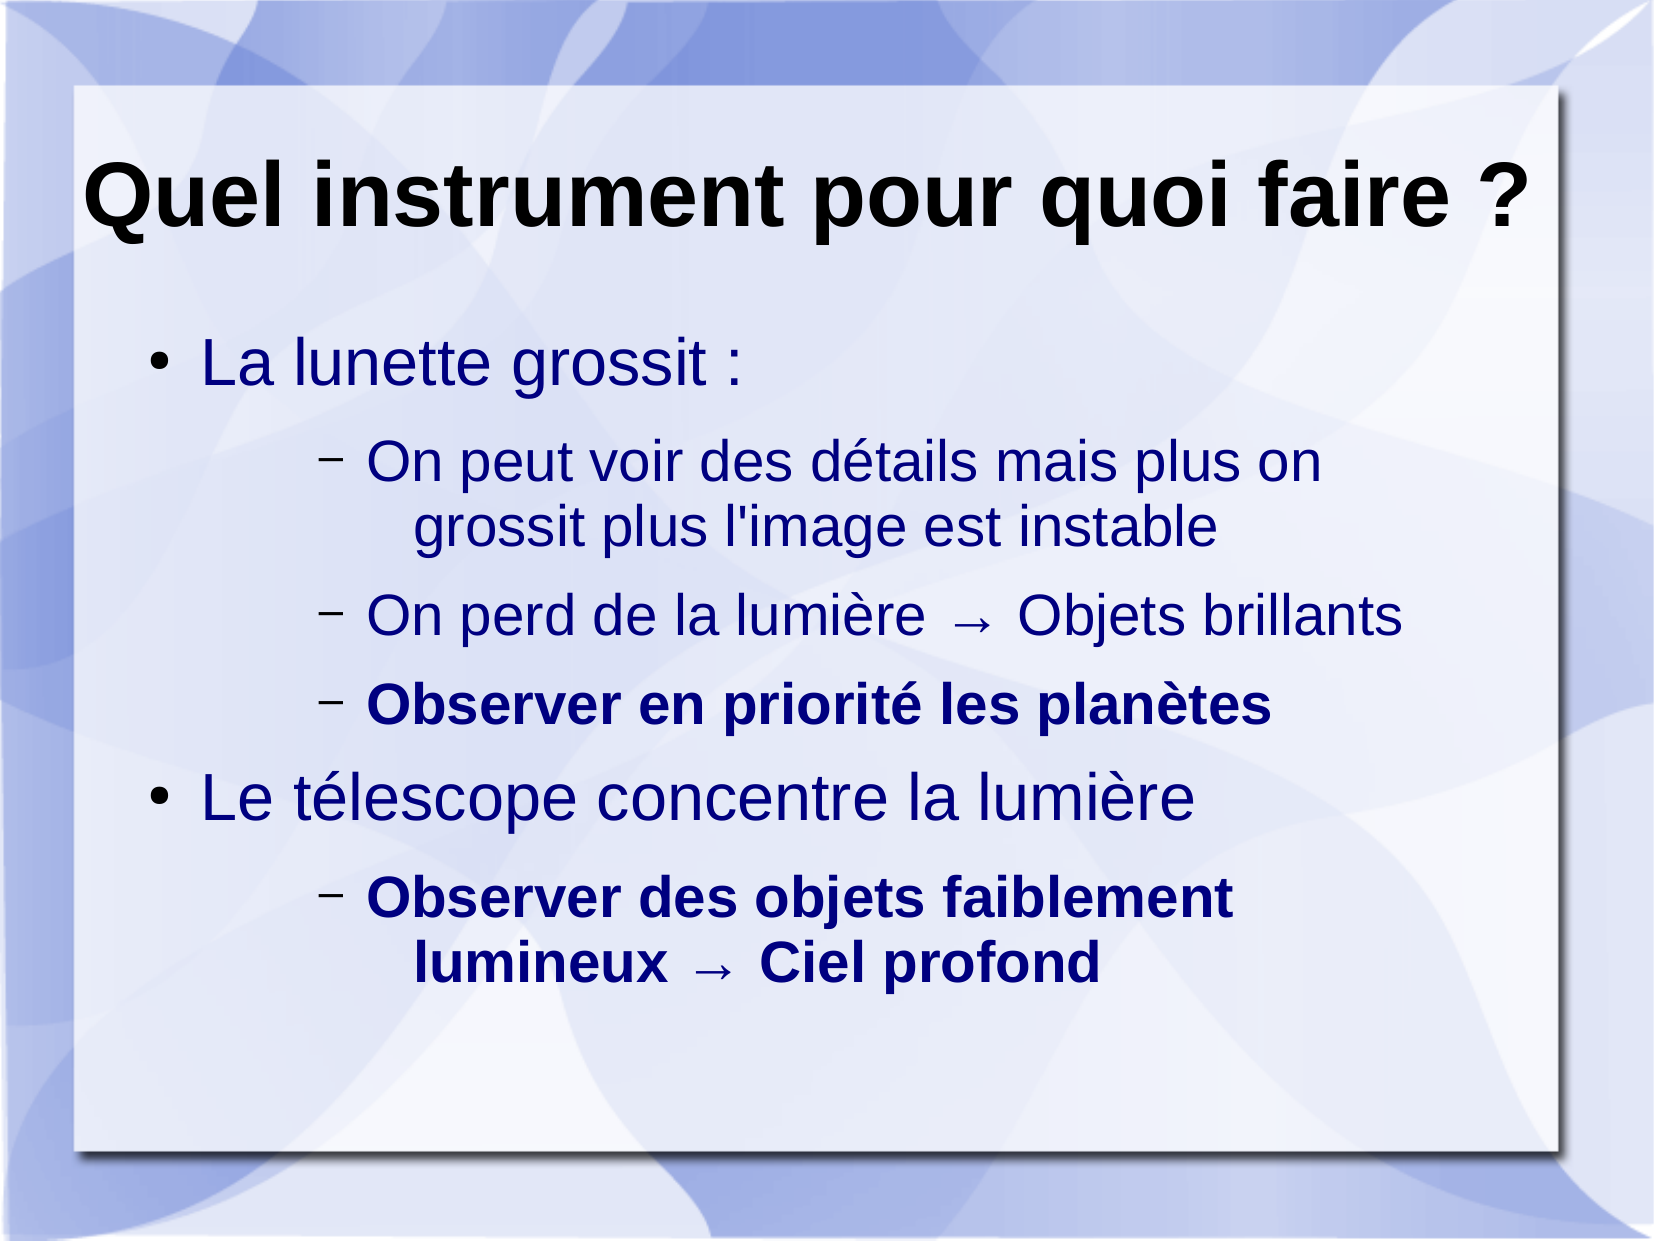

# Quel instrument pour quoi faire ?
La lunette grossit :
On peut voir des détails mais plus on grossit plus l'image est instable
On perd de la lumière → Objets brillants
Observer en priorité les planètes
Le télescope concentre la lumière
Observer des objets faiblement lumineux → Ciel profond